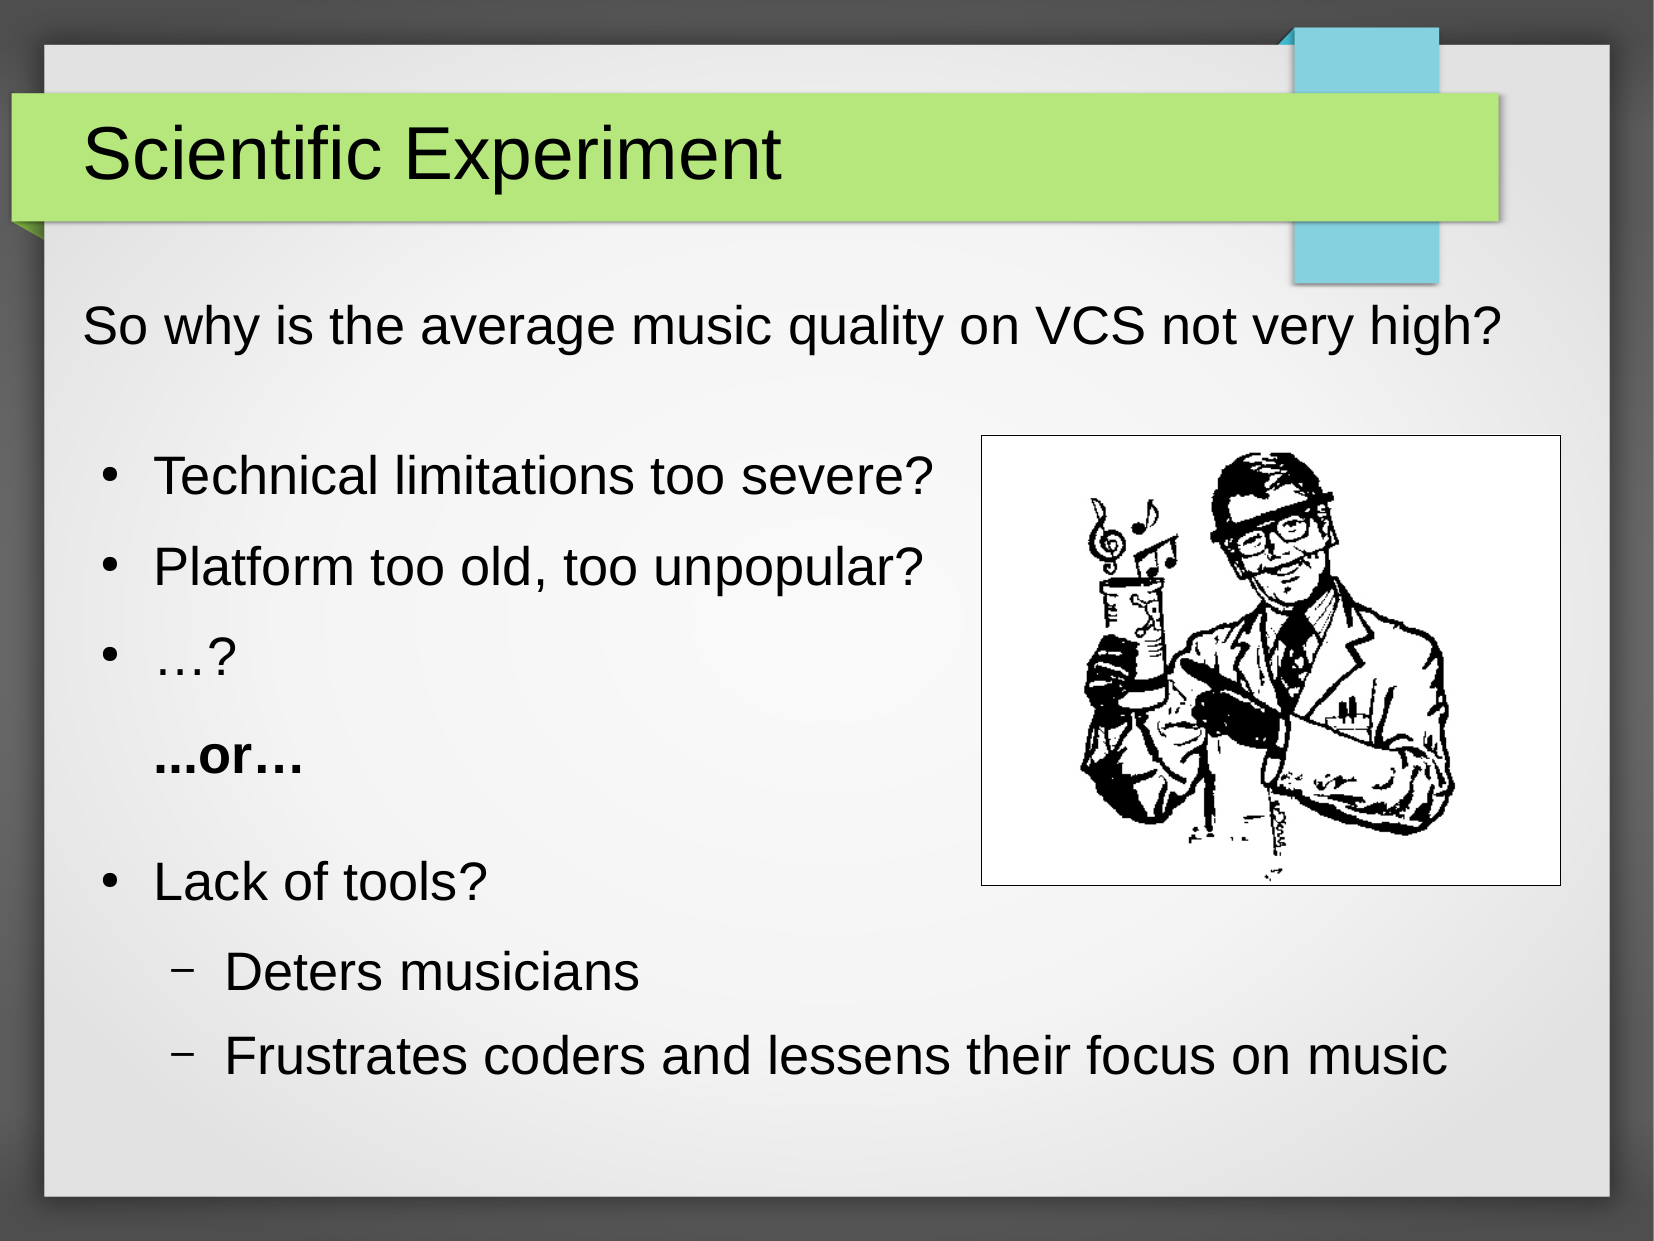

# Scientific Experiment
So why is the average music quality on VCS not very high?
Technical limitations too severe?
Platform too old, too unpopular?
…?
...or…
Lack of tools?
Deters musicians
Frustrates coders and lessens their focus on music